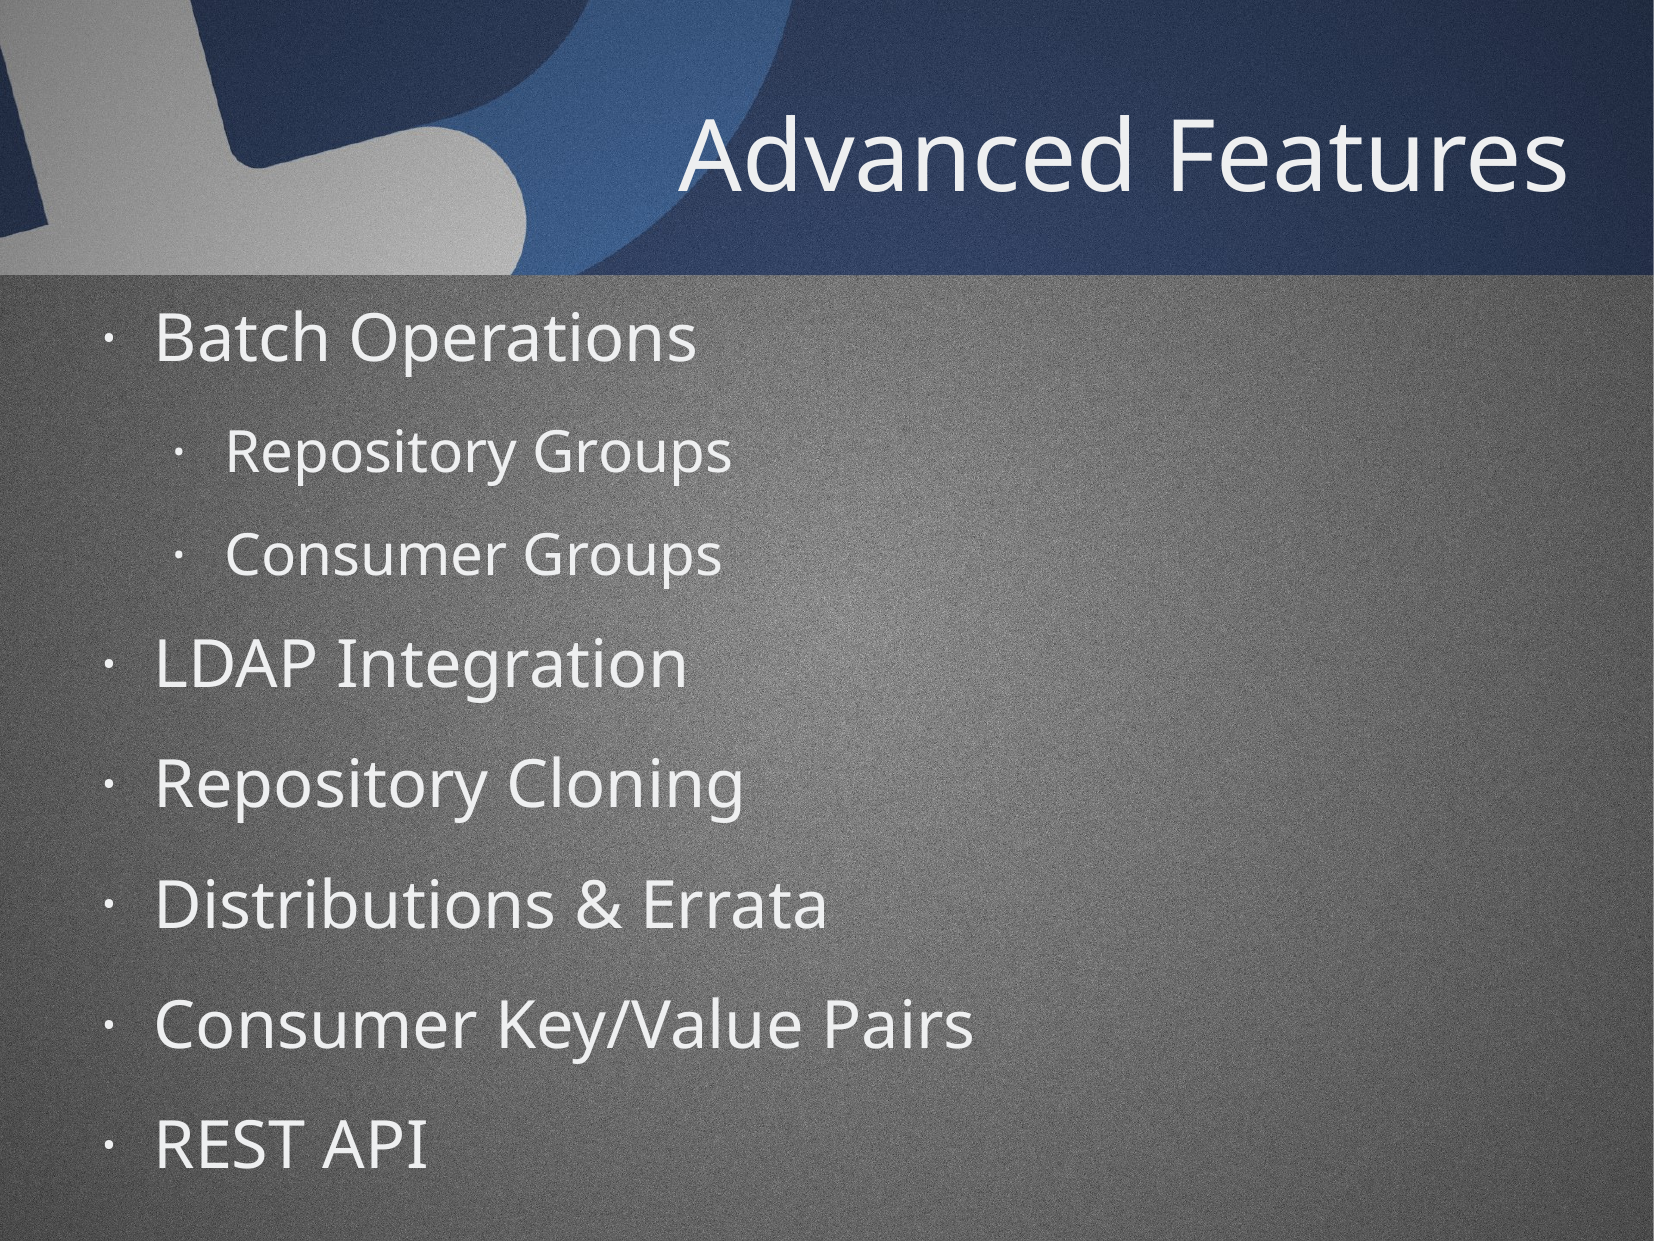

# Advanced Features
Batch Operations
Repository Groups
Consumer Groups
LDAP Integration
Repository Cloning
Distributions & Errata
Consumer Key/Value Pairs
REST API